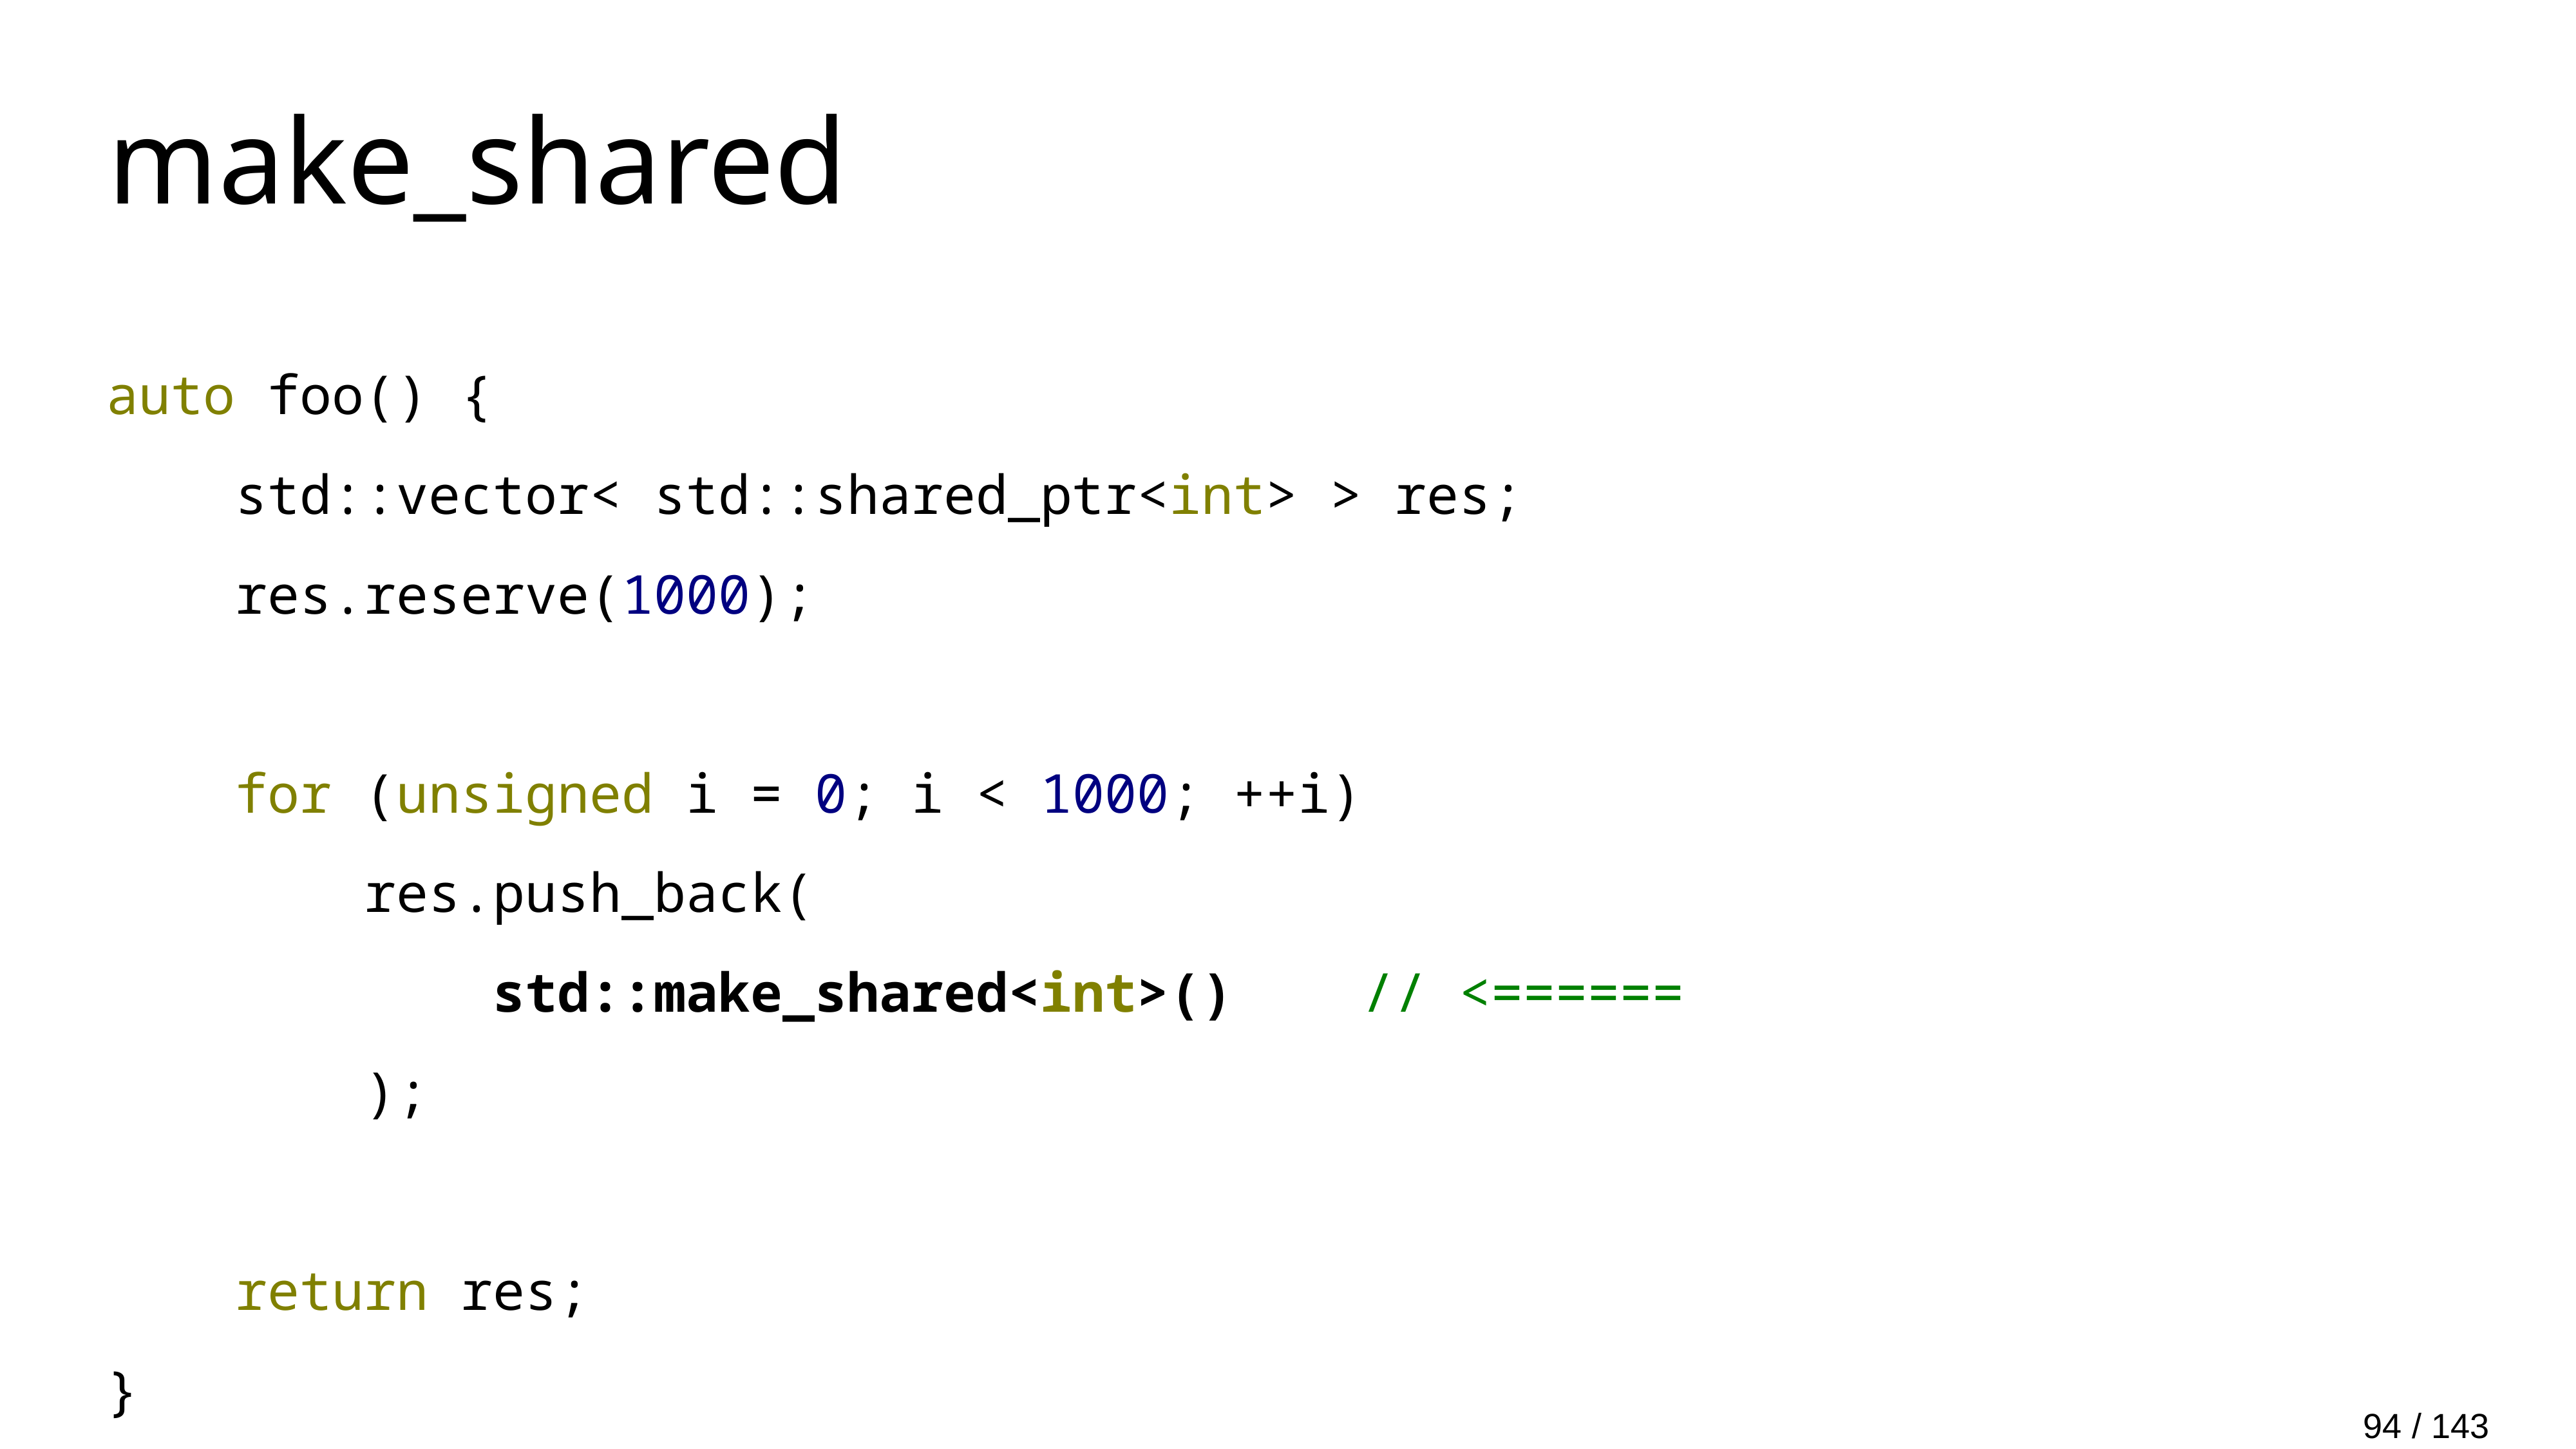

# make_shared
auto foo() {
 std::vector< std::shared_ptr<int> > res;
 res.reserve(1000);
 for (unsigned i = 0; i < 1000; ++i)
 res.push_back(
 std::make_shared<int>() // <======
 );
 return res;
}